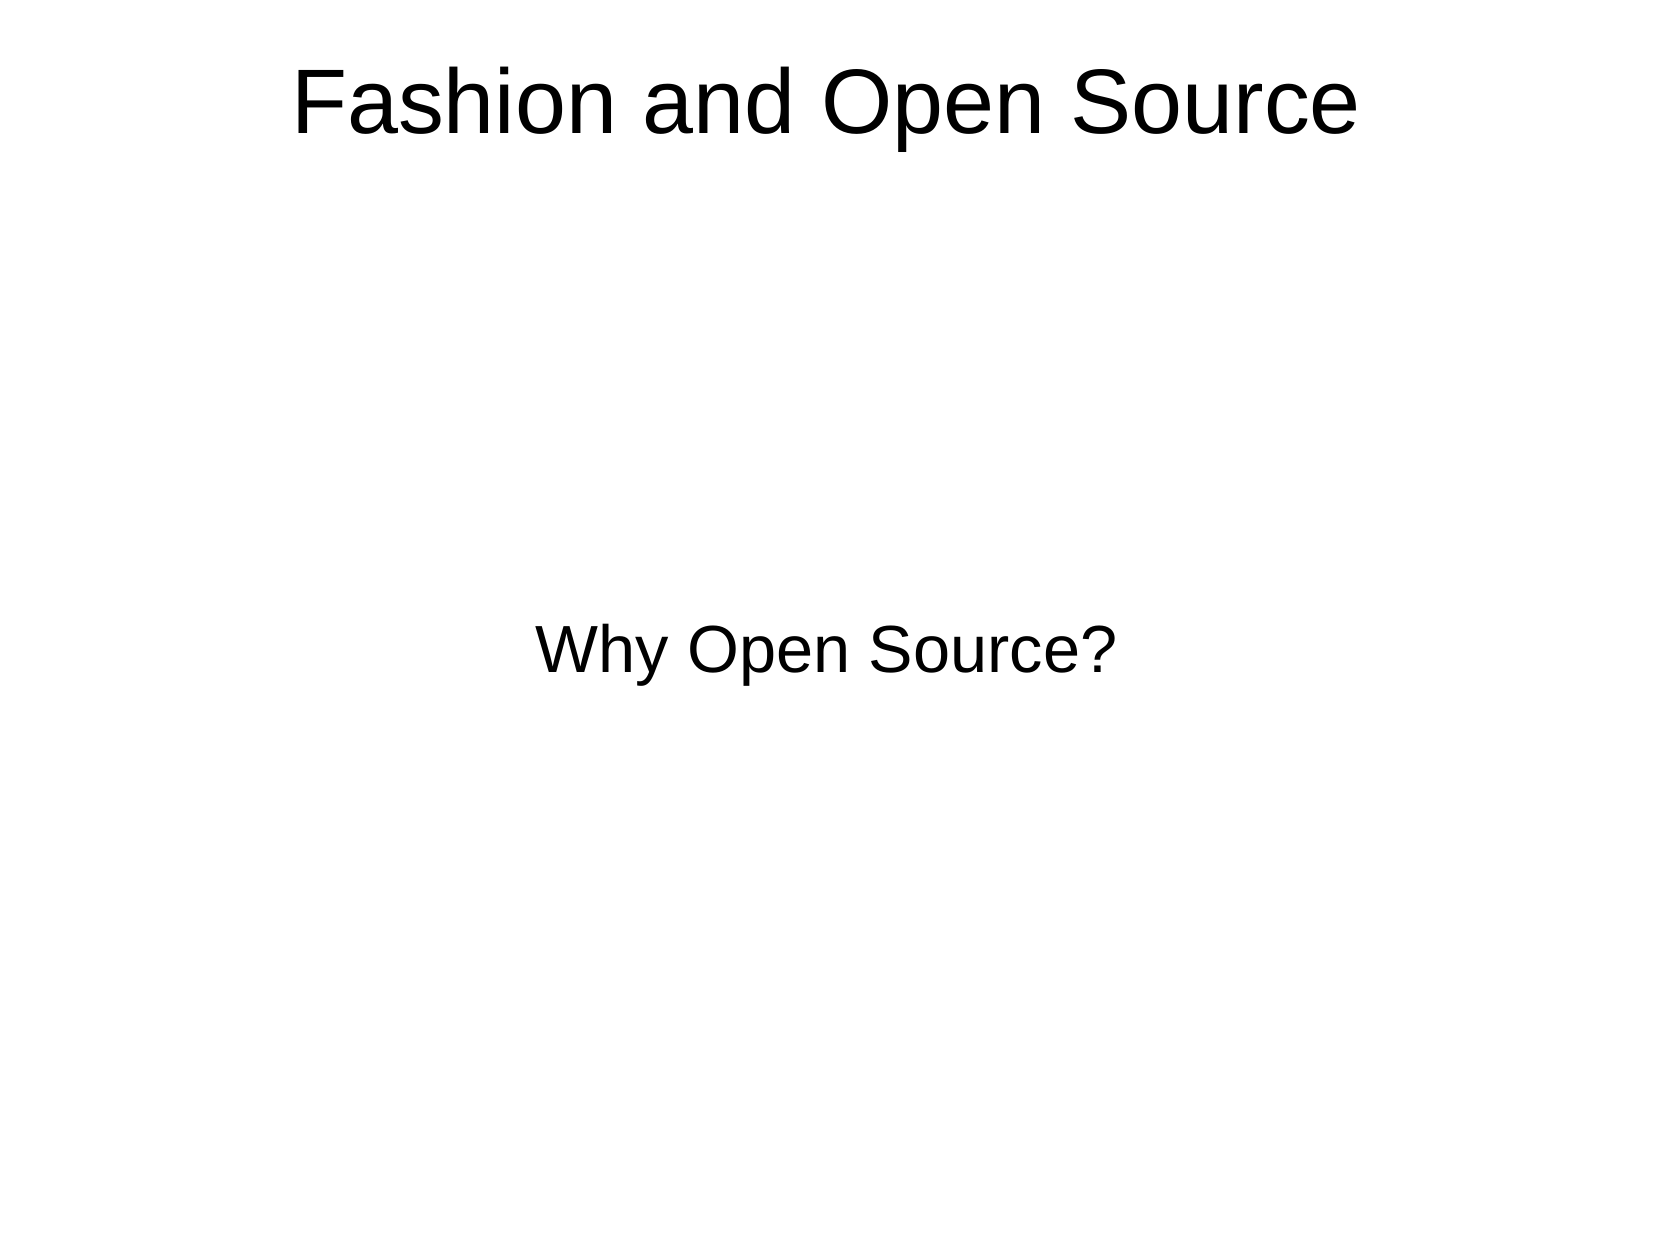

# Fashion and Open Source
Why Open Source?